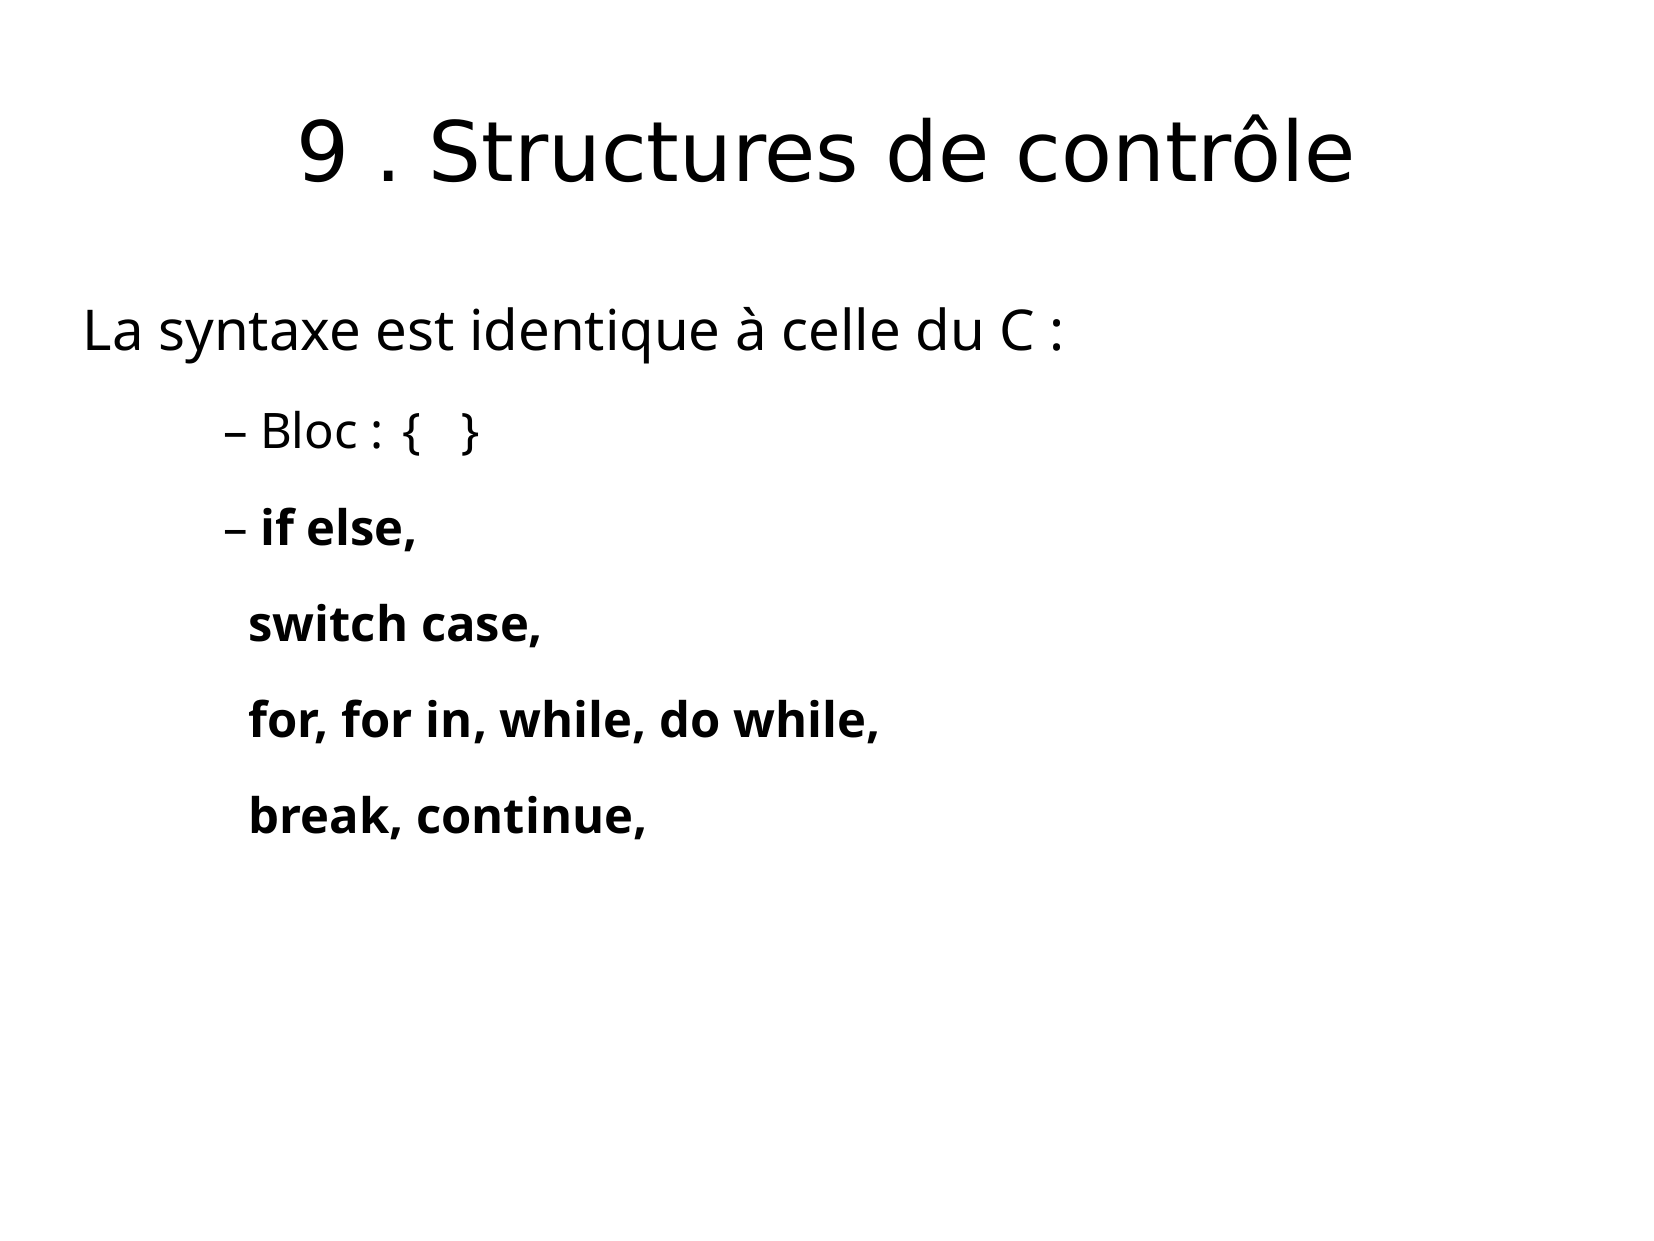

# 9 . Structures de contrôle
La syntaxe est identique à celle du C :
 – Bloc : { }
 – if else,
 switch case,
 for, for in, while, do while,
 break, continue,